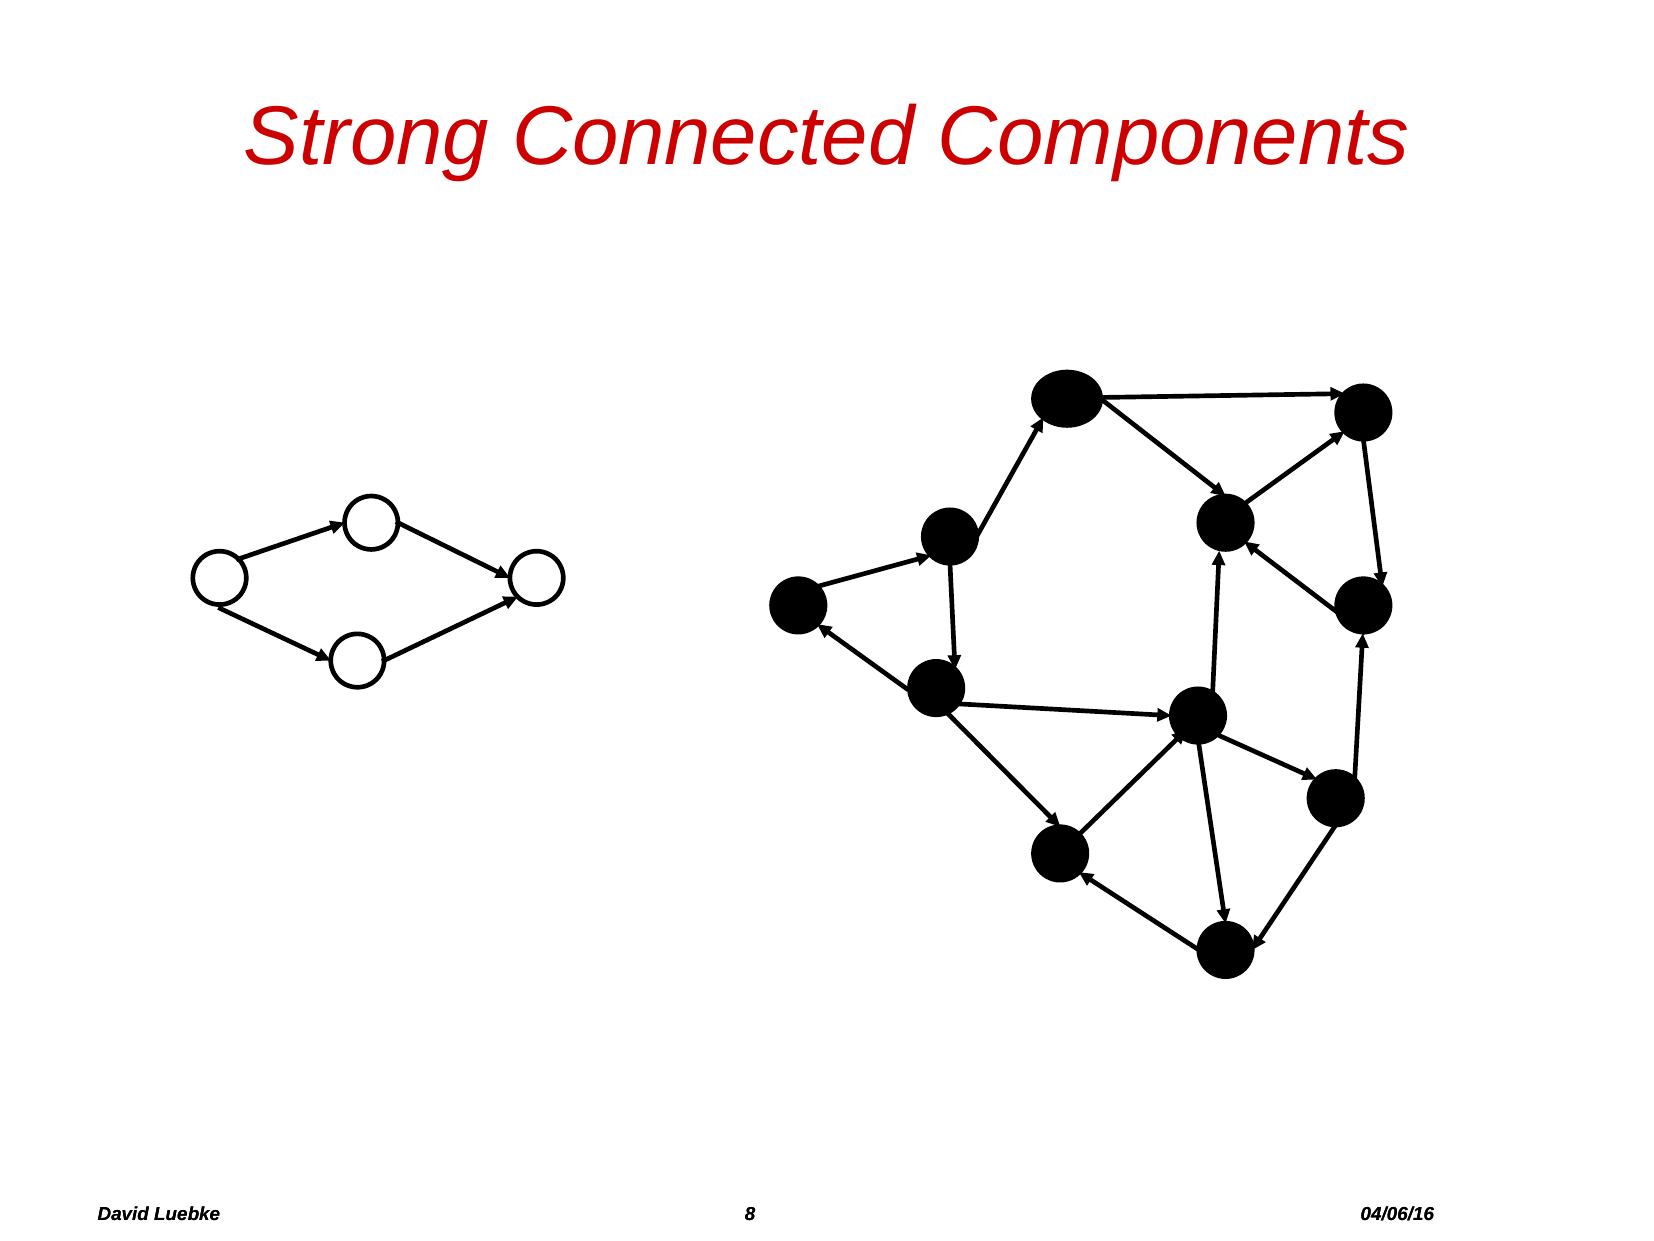

Strong Connected Components
David Luebke 04/06/16
David Luebke 04/06/16